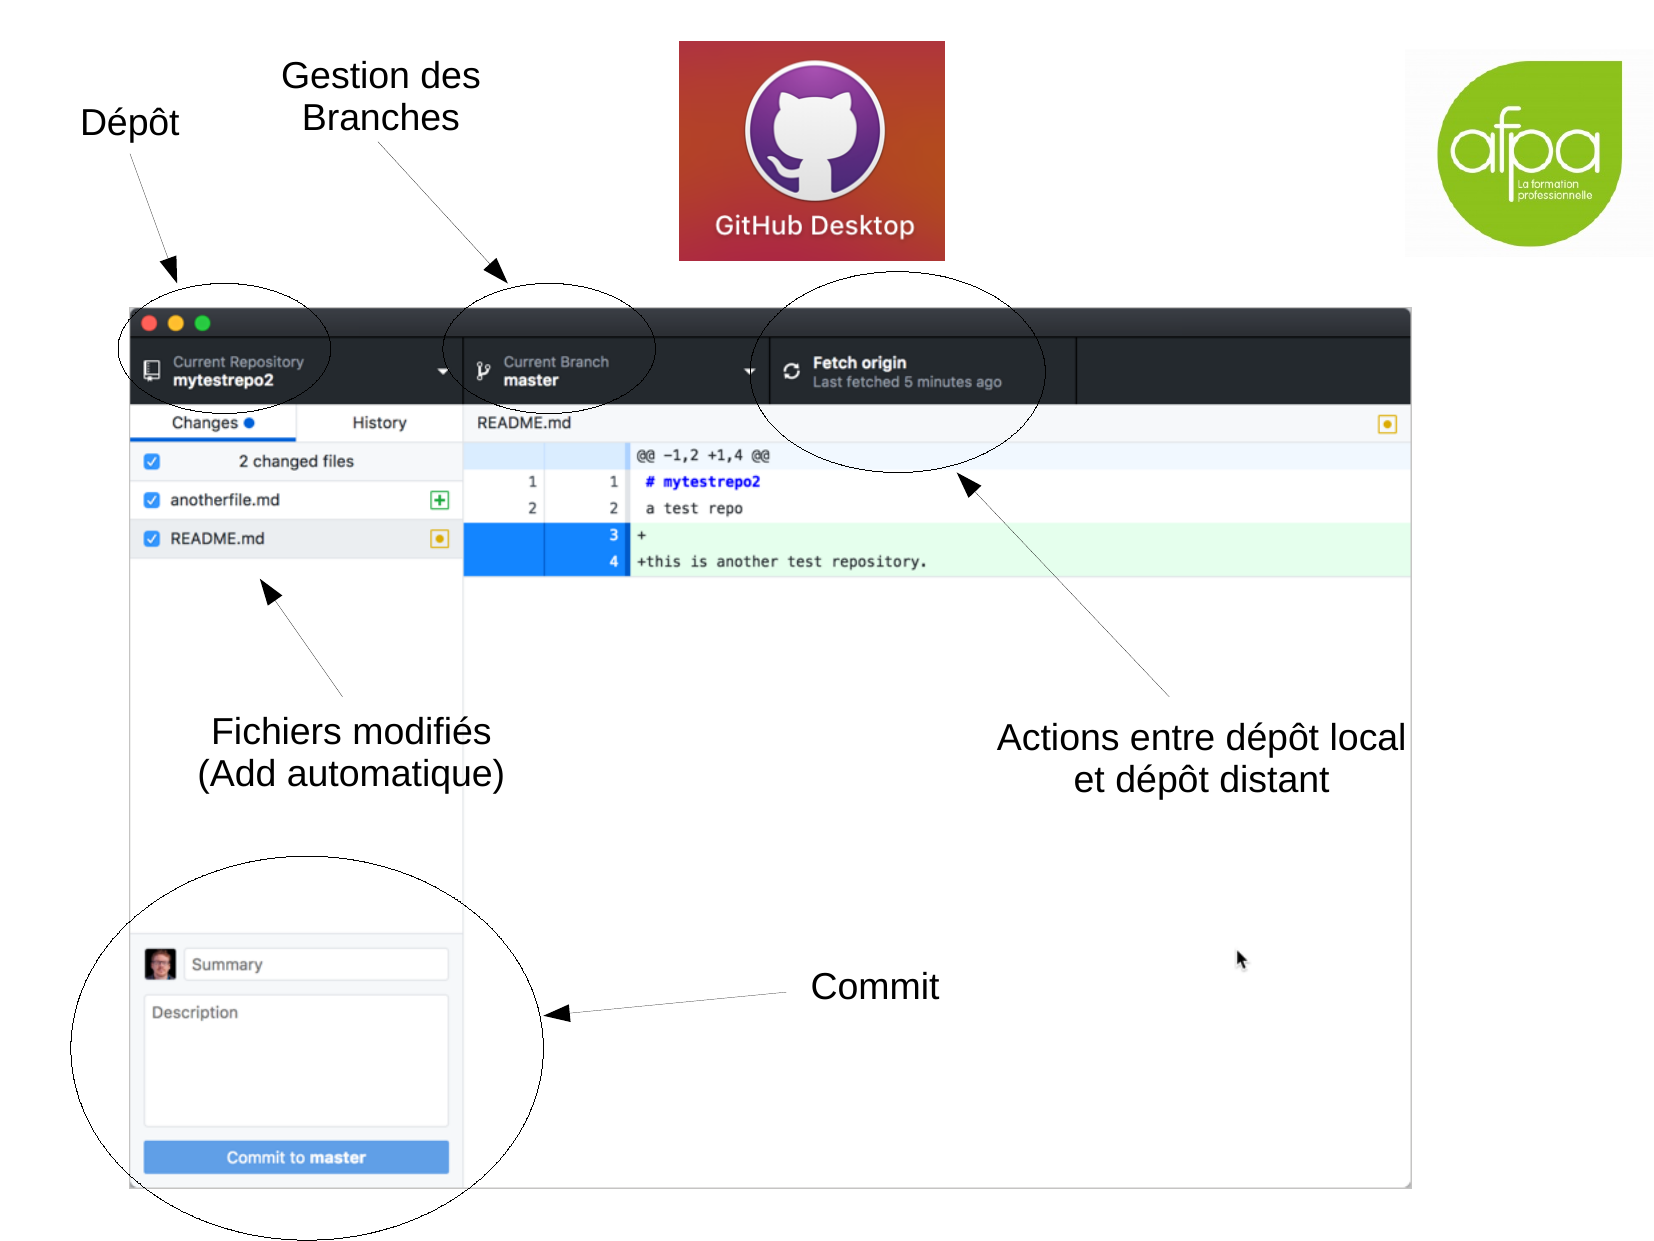

Gestion des Branches
Dépôt
Fichiers modifiés
(Add automatique)
Actions entre dépôt local et dépôt distant
Commit